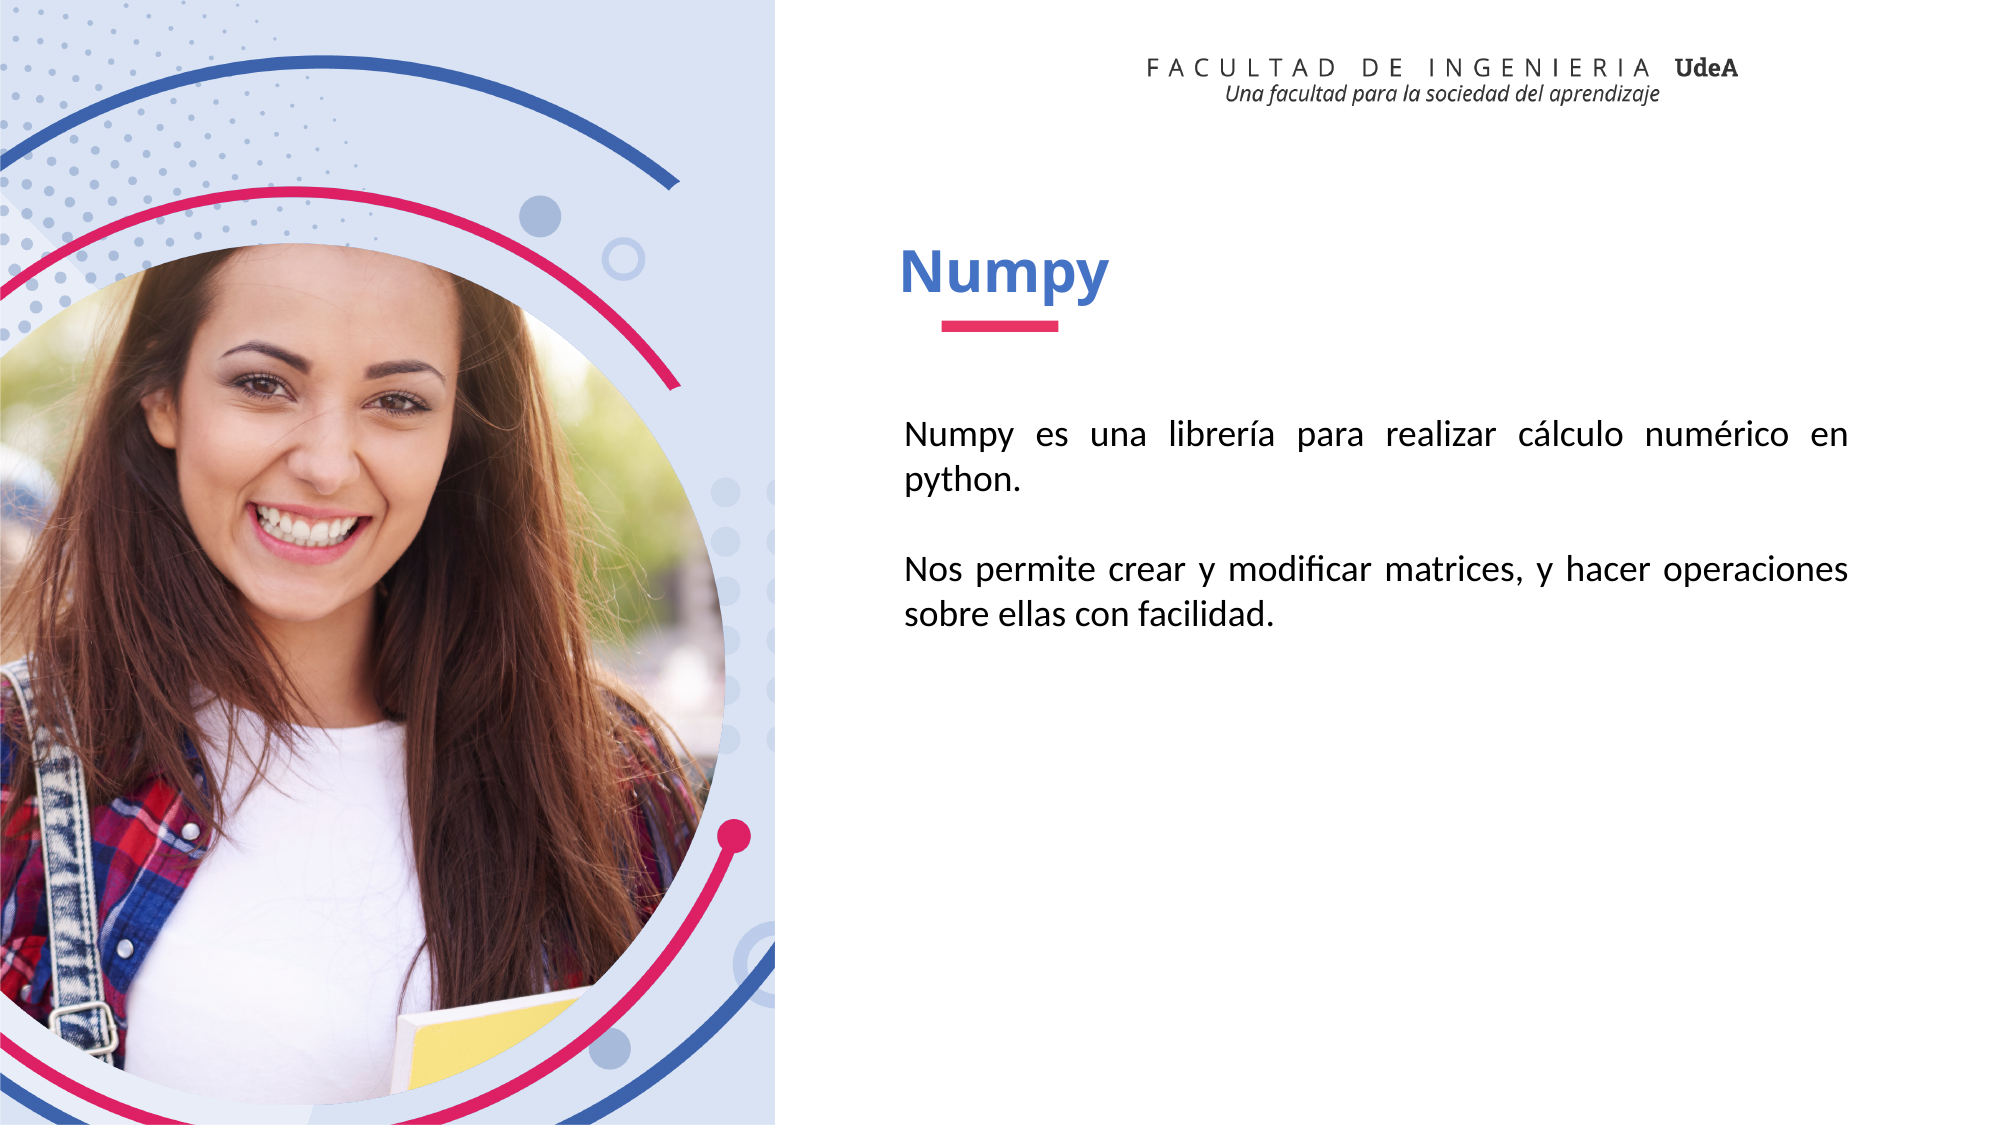

Numpy
Numpy es una librería para realizar cálculo numérico en python.
Nos permite crear y modificar matrices, y hacer operaciones sobre ellas con facilidad.